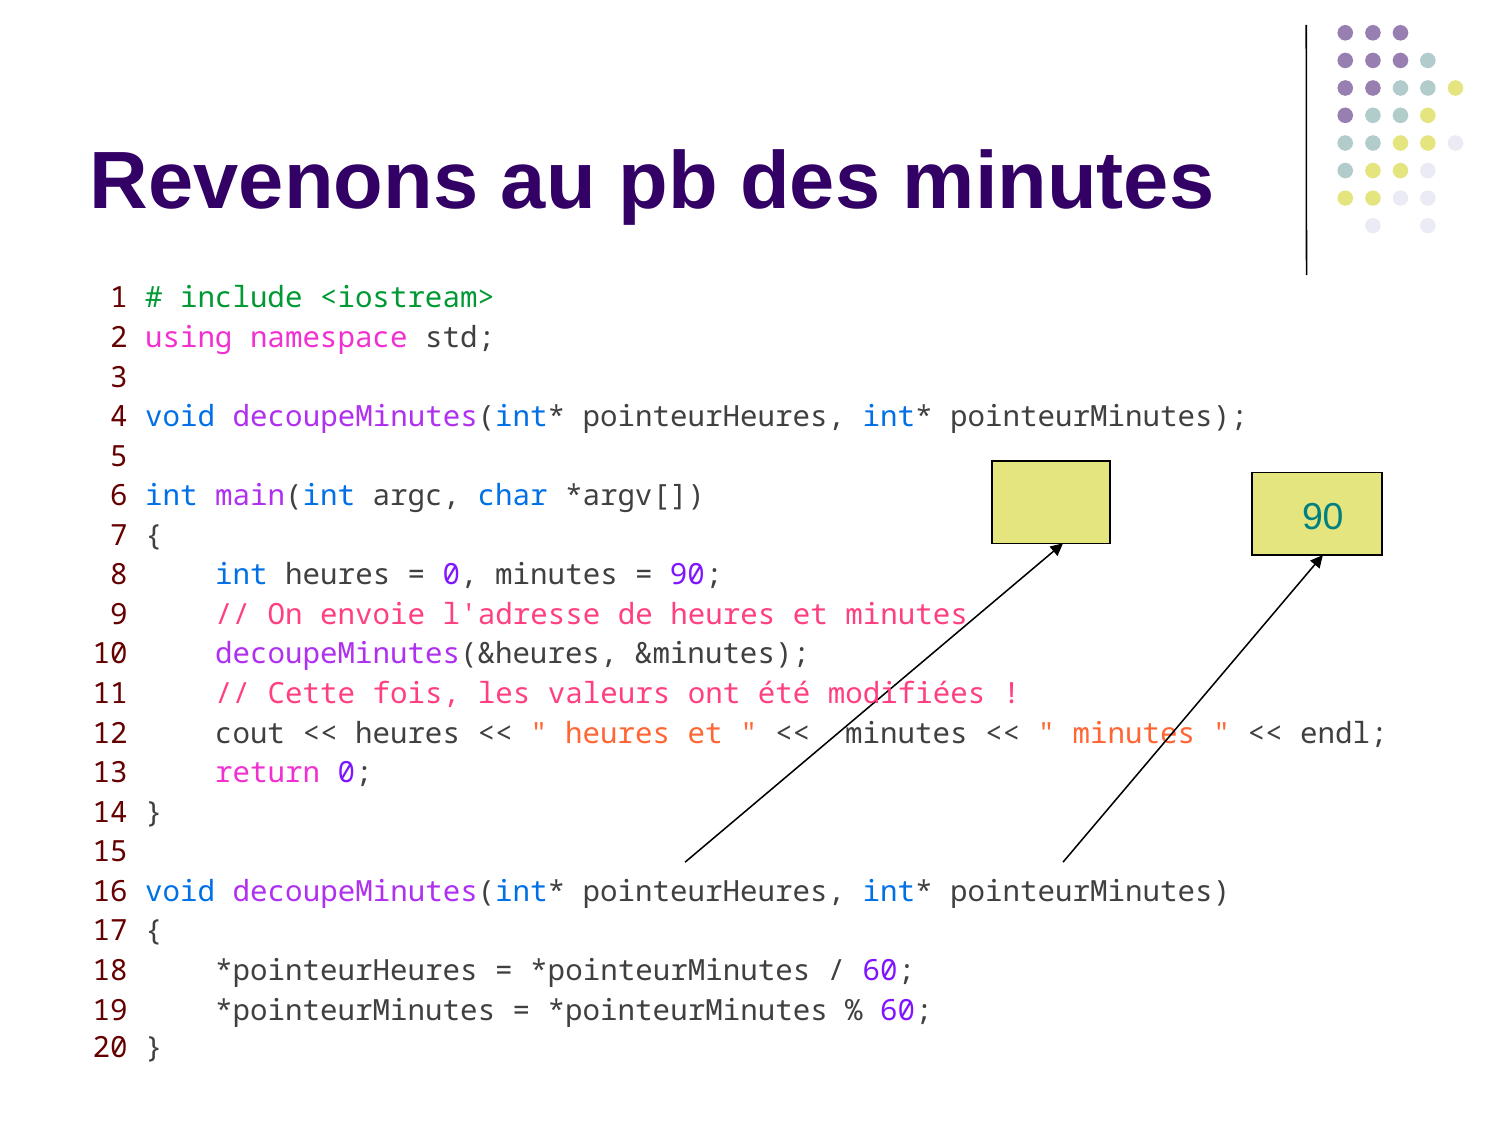

# Revenons au pb des minutes
 1 # include <iostream>
 2 using namespace std;
 3
 4 void decoupeMinutes(int* pointeurHeures, int* pointeurMinutes);
 5
 6 int main(int argc, char *argv[])
 7 {
 8 int heures = 0, minutes = 90;
 9 // On envoie l'adresse de heures et minutes
10 decoupeMinutes(&heures, &minutes);
11 // Cette fois, les valeurs ont été modifiées !
12 cout << heures << " heures et " << minutes << " minutes " << endl;
13 return 0;
14 }
15
16 void decoupeMinutes(int* pointeurHeures, int* pointeurMinutes)
17 {
18 *pointeurHeures = *pointeurMinutes / 60;
19 *pointeurMinutes = *pointeurMinutes % 60;
20 }
90